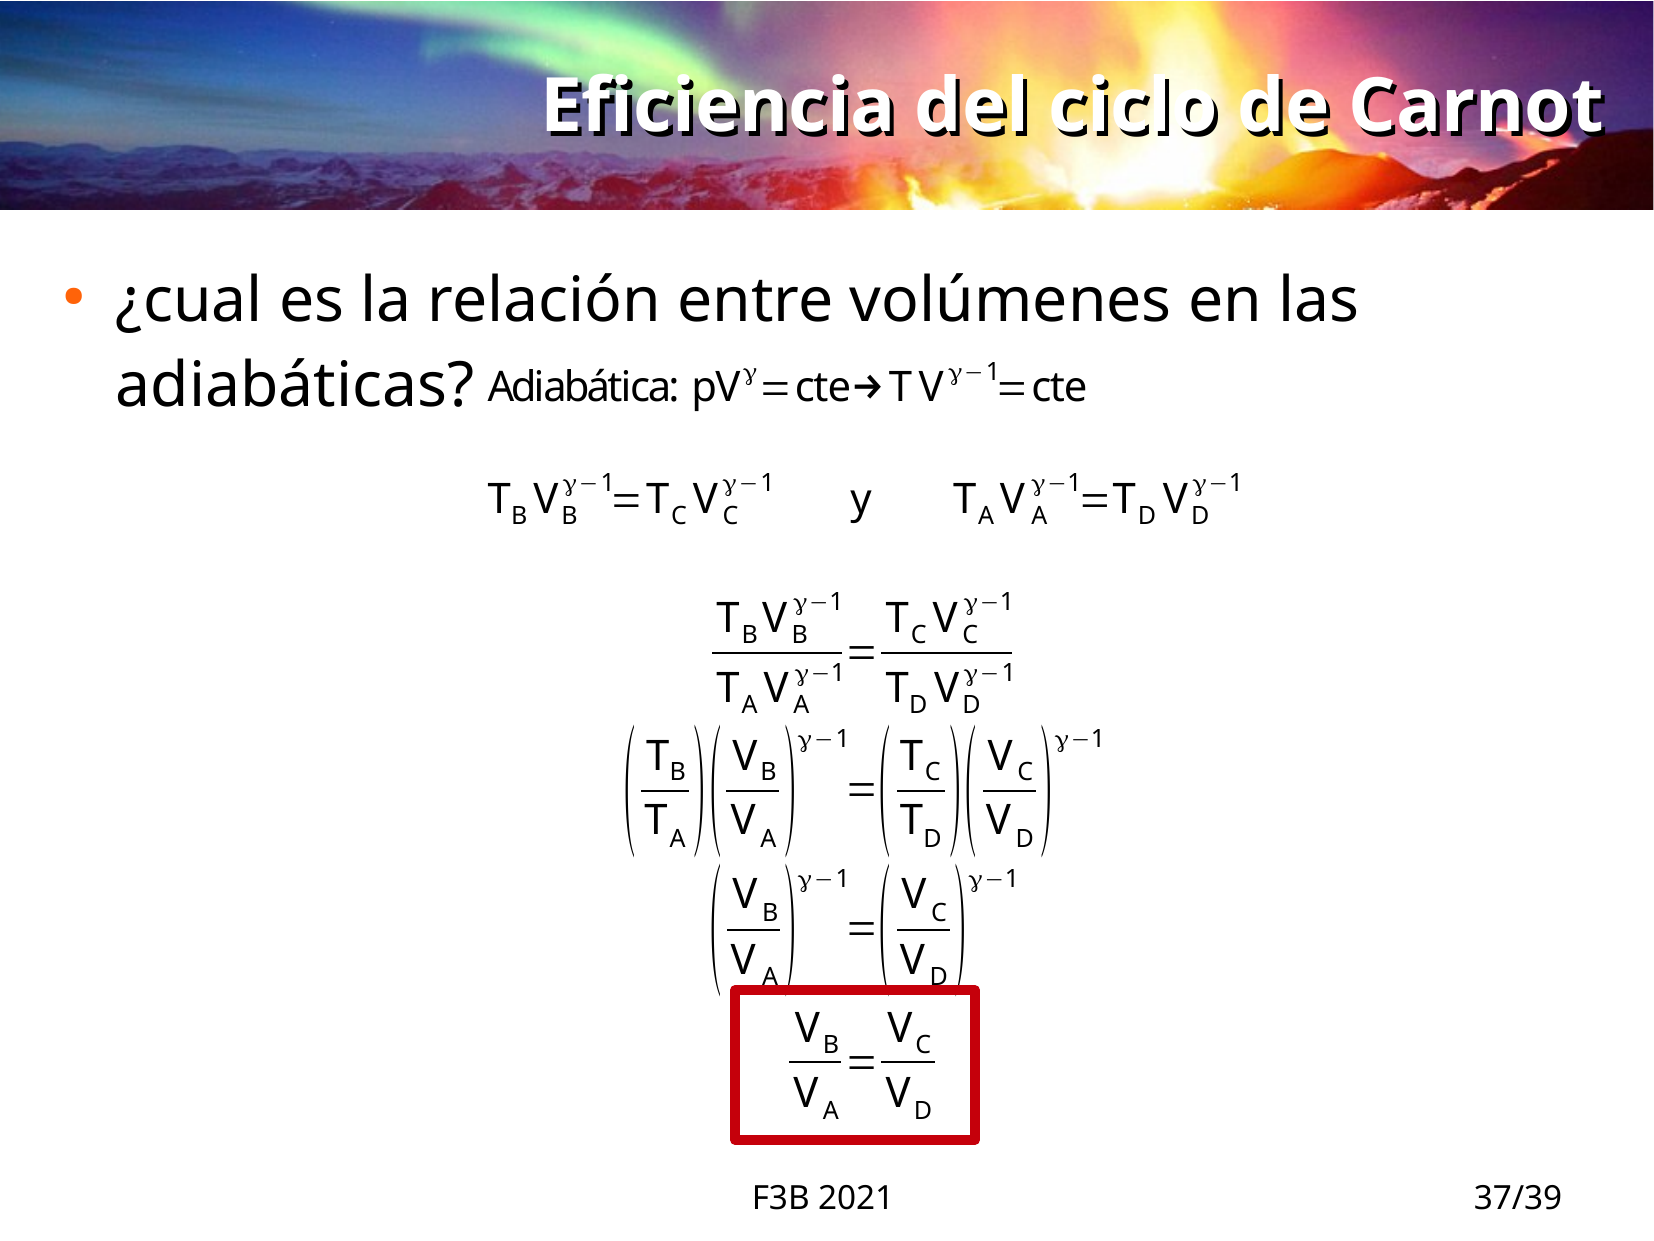

# Eficiencia del ciclo de Carnot
¿cual es la relación entre volúmenes en las adiabáticas?
F3B 2021
37